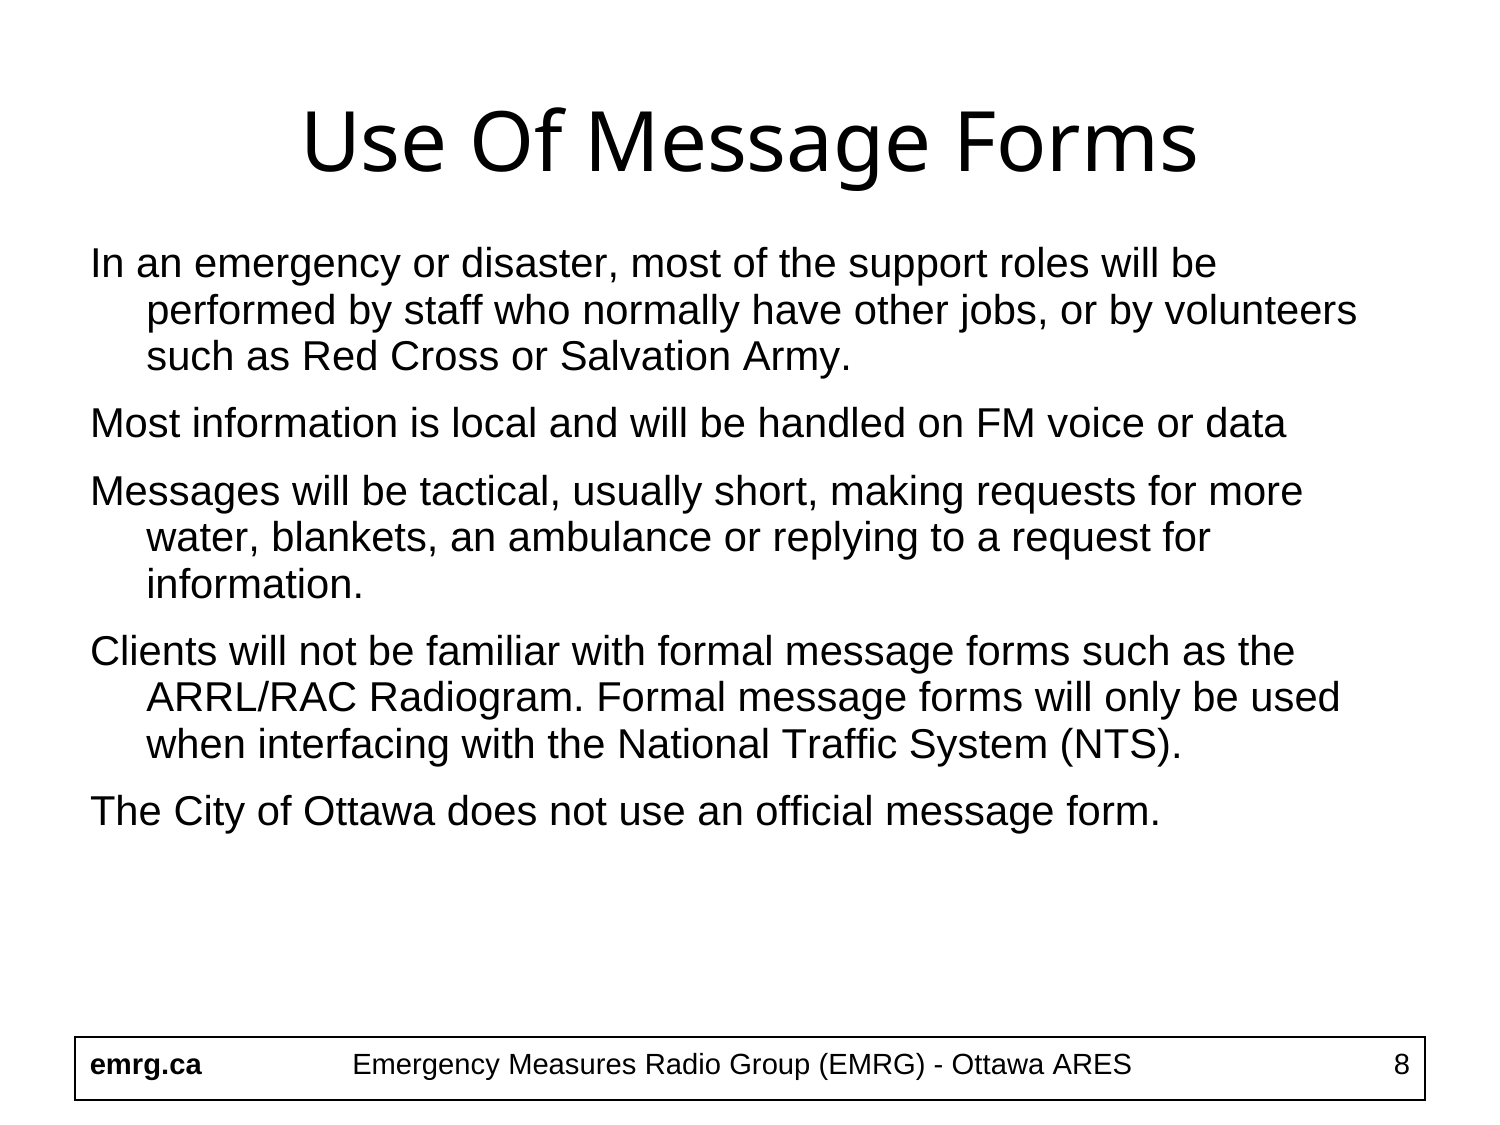

# Use Of Message Forms
In an emergency or disaster, most of the support roles will be performed by staff who normally have other jobs, or by volunteers such as Red Cross or Salvation Army.
Most information is local and will be handled on FM voice or data
Messages will be tactical, usually short, making requests for more water, blankets, an ambulance or replying to a request for information.
Clients will not be familiar with formal message forms such as the ARRL/RAC Radiogram. Formal message forms will only be used when interfacing with the National Traffic System (NTS).
The City of Ottawa does not use an official message form.
Emergency Measures Radio Group (EMRG) - Ottawa ARES